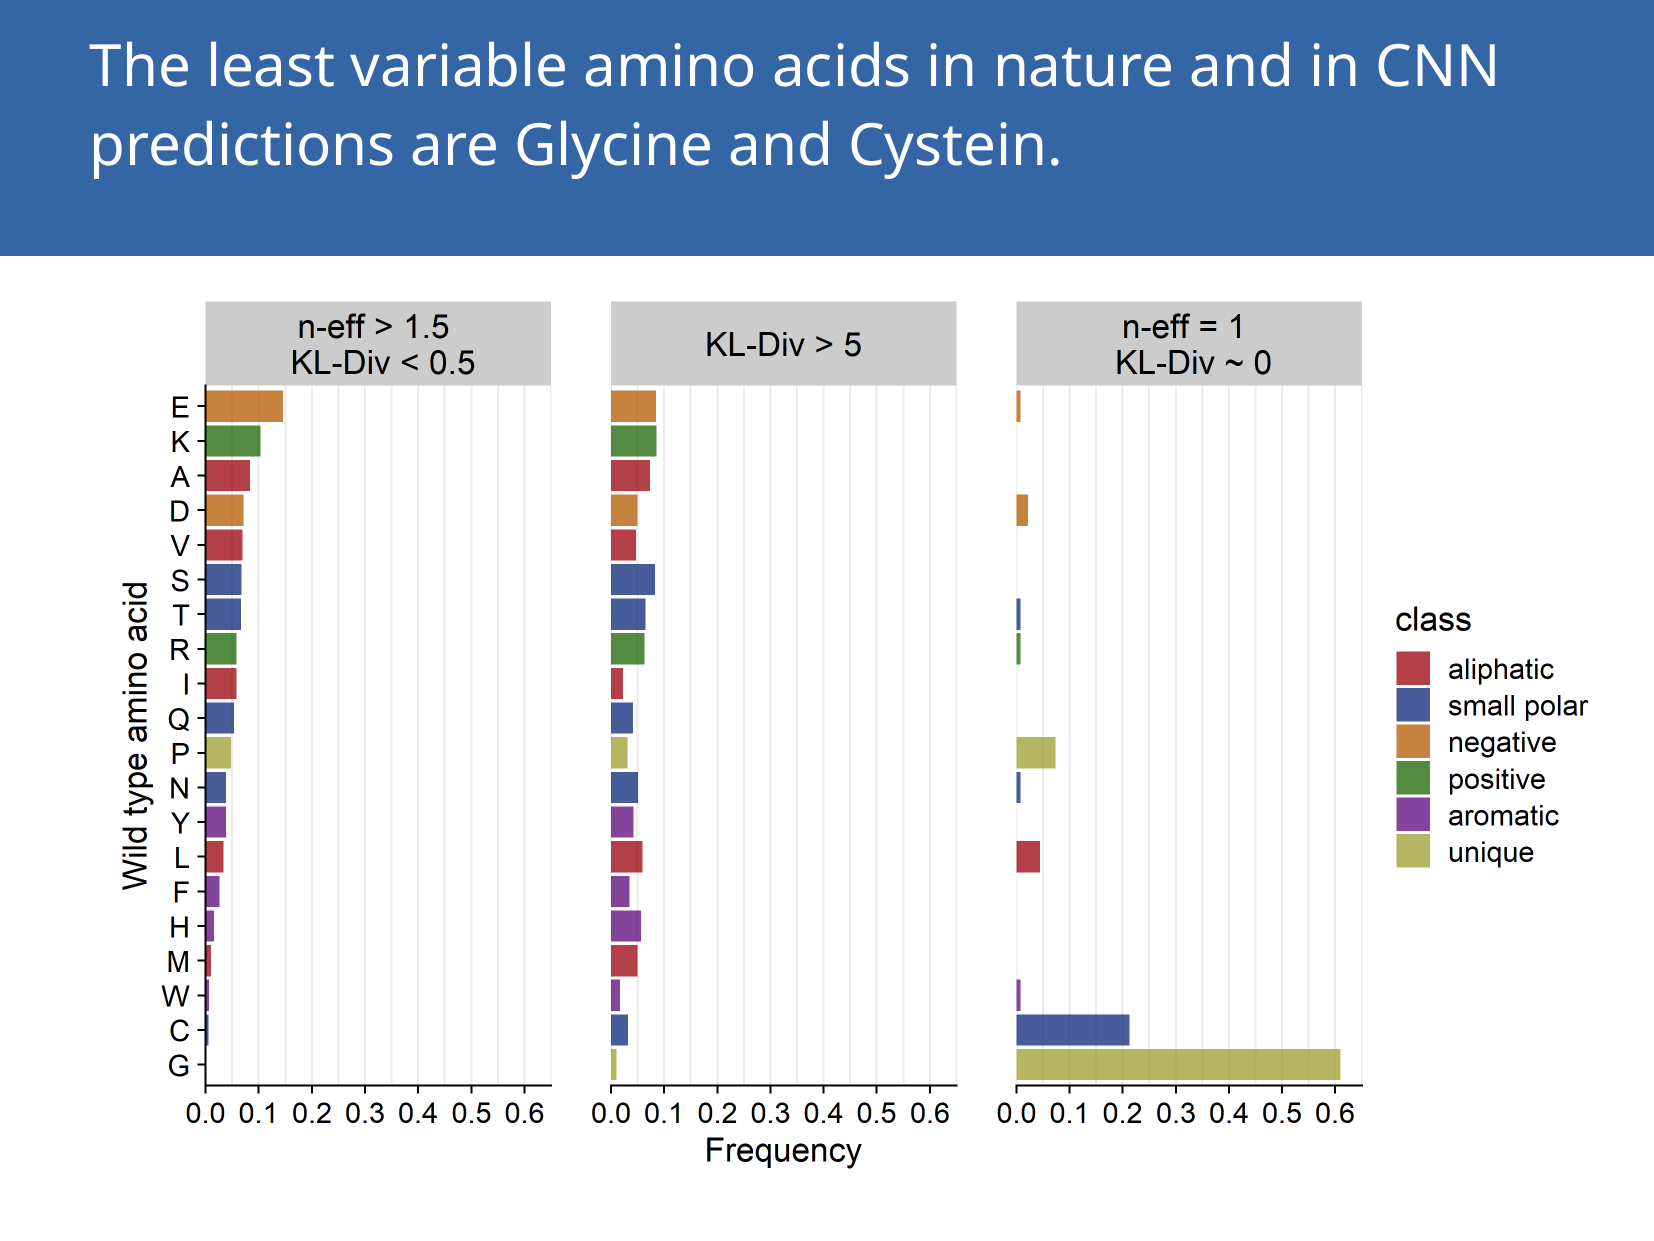

The least variable amino acids in nature and in CNN predictions are Glycine and Cystein.